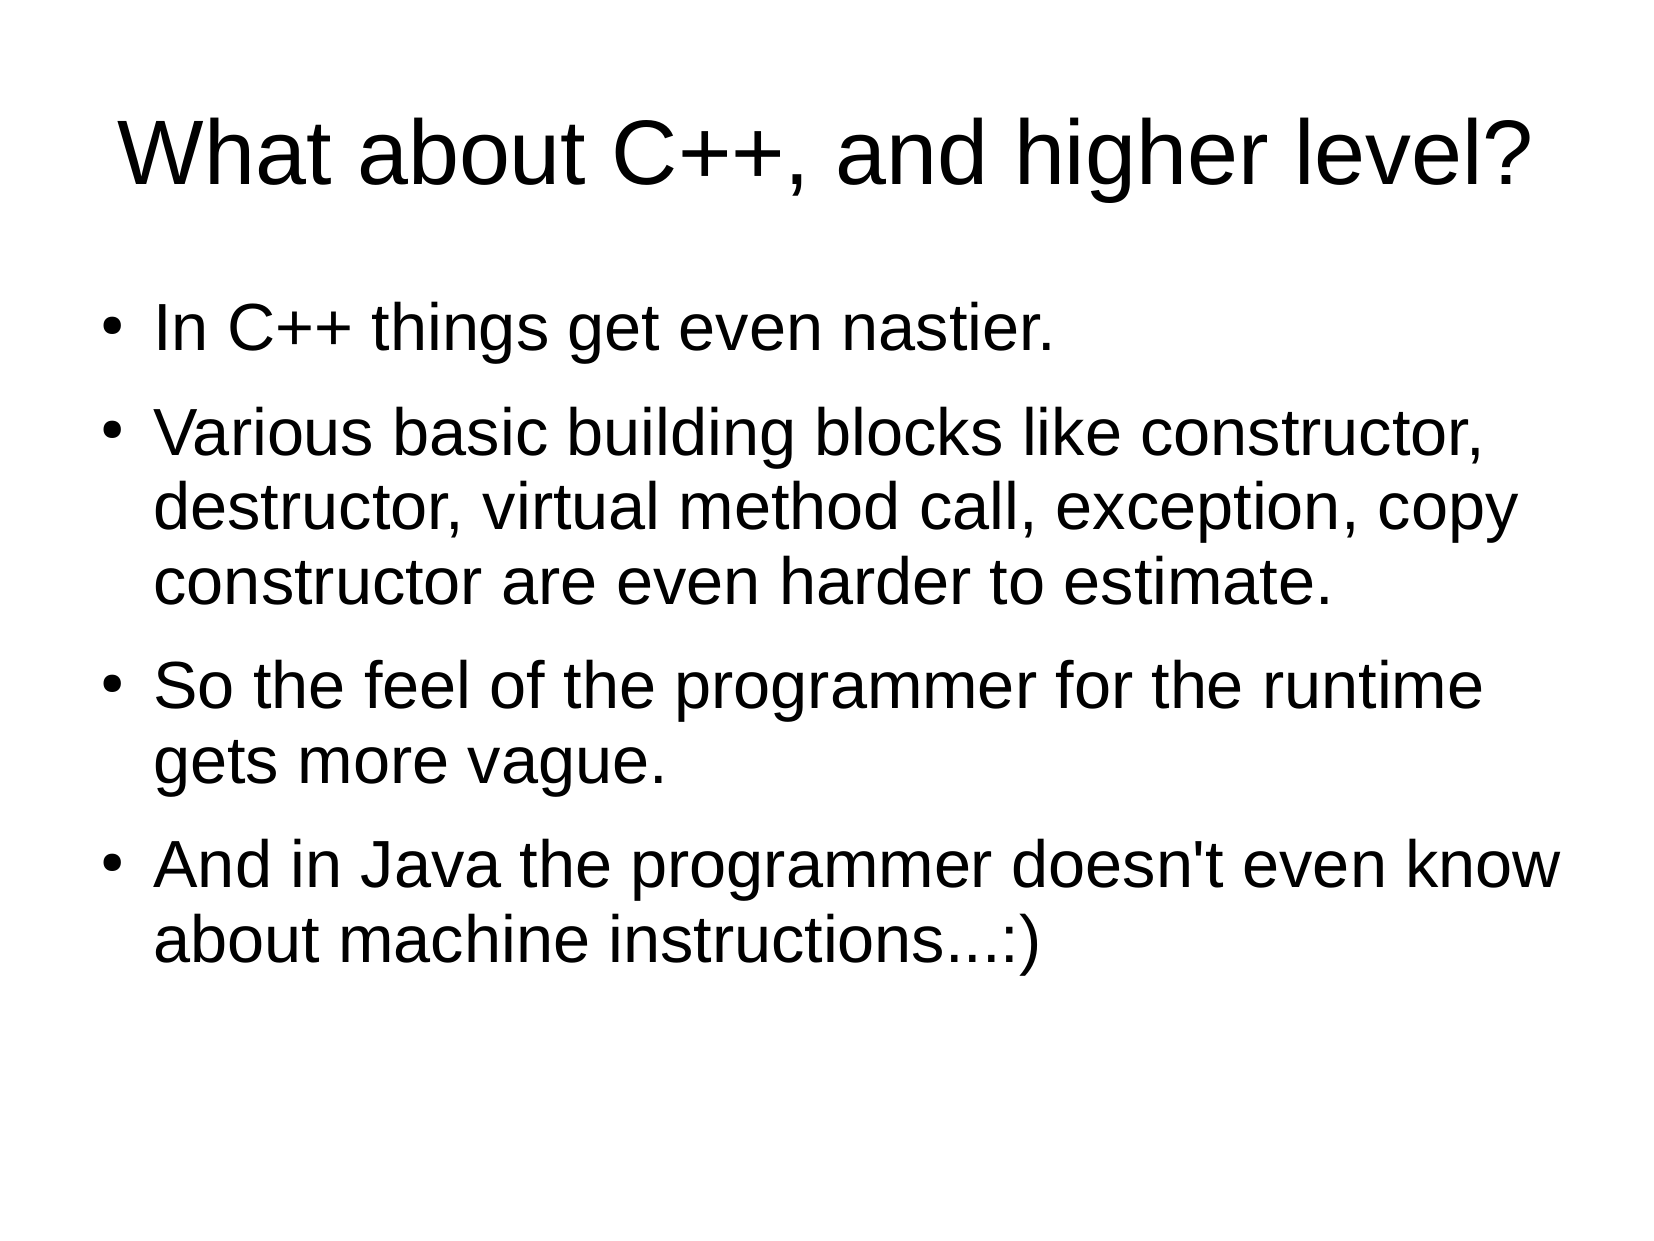

# What about C++, and higher level?
In C++ things get even nastier.
Various basic building blocks like constructor, destructor, virtual method call, exception, copy constructor are even harder to estimate.
So the feel of the programmer for the runtime gets more vague.
And in Java the programmer doesn't even know about machine instructions...:)